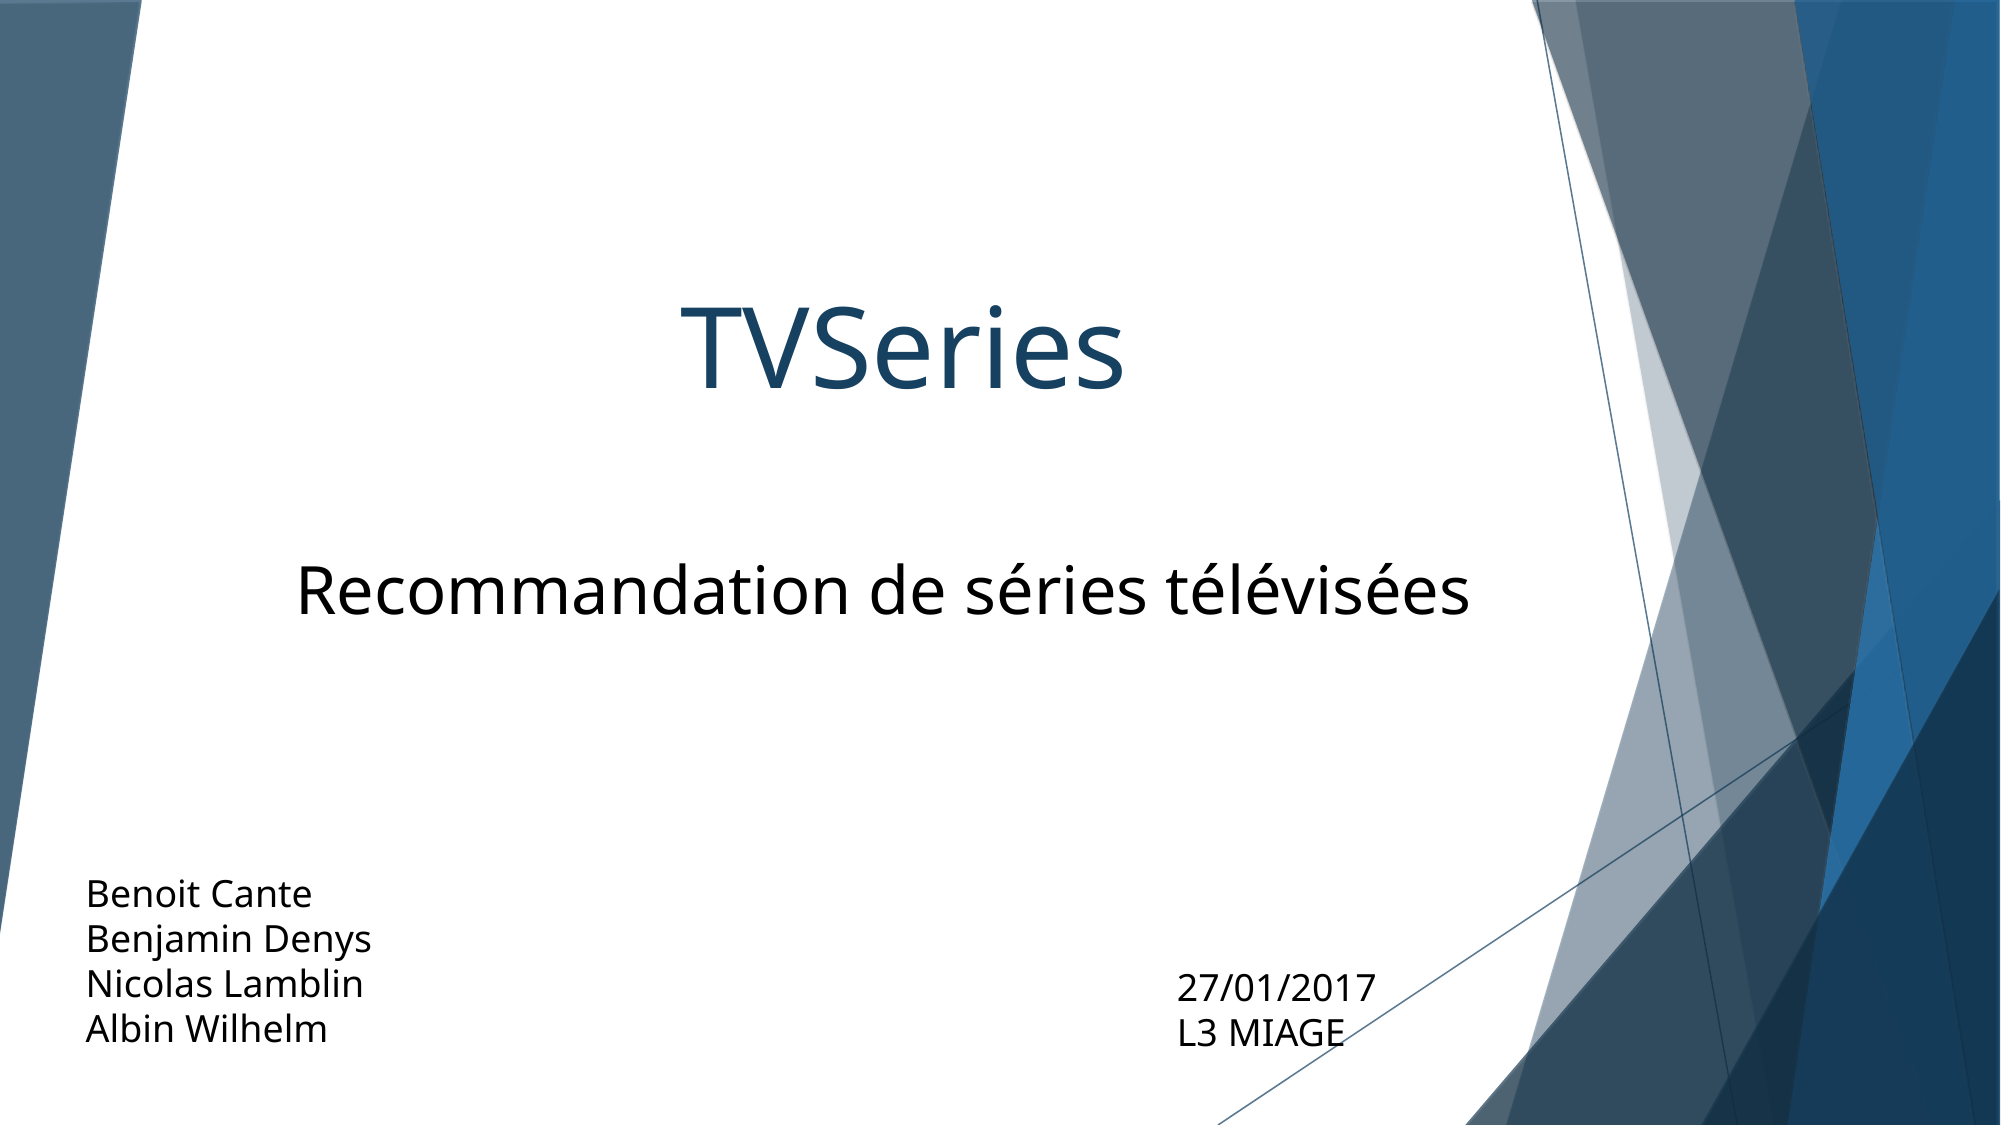

# TVSeries
Recommandation de séries télévisées
Benoit Cante
Benjamin Denys
Nicolas Lamblin
Albin Wilhelm
27/01/2017
L3 MIAGE